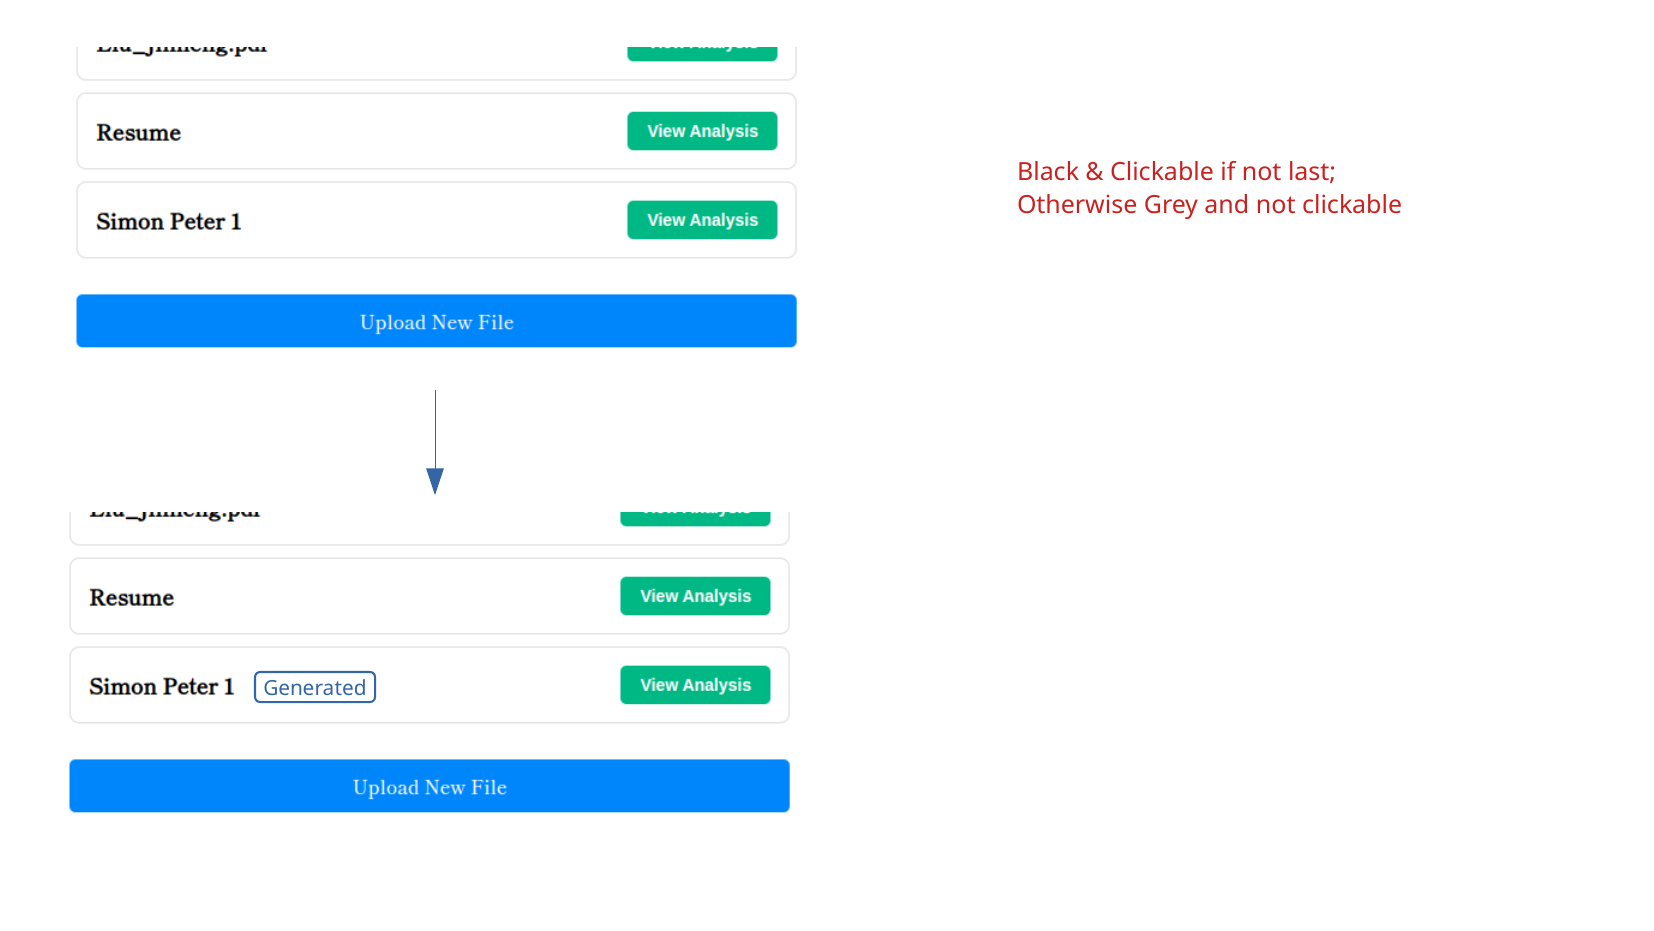

Black & Clickable if not last;
Otherwise Grey and not clickable
Generated